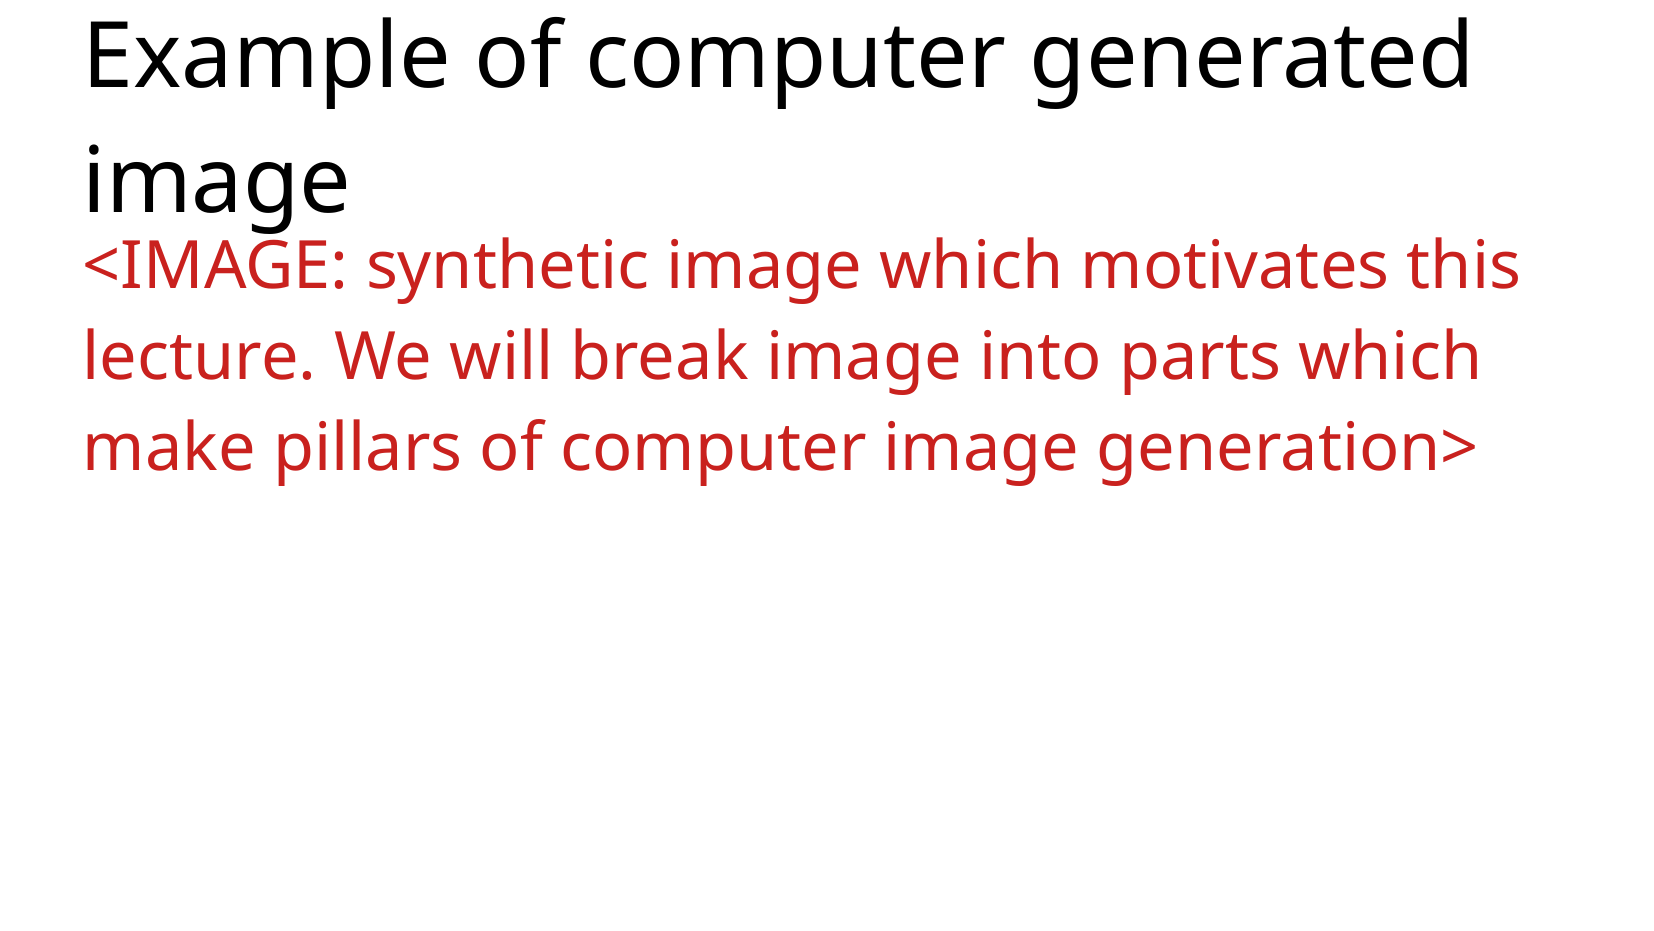

# Example of computer generated image
<IMAGE: synthetic image which motivates this lecture. We will break image into parts which make pillars of computer image generation>